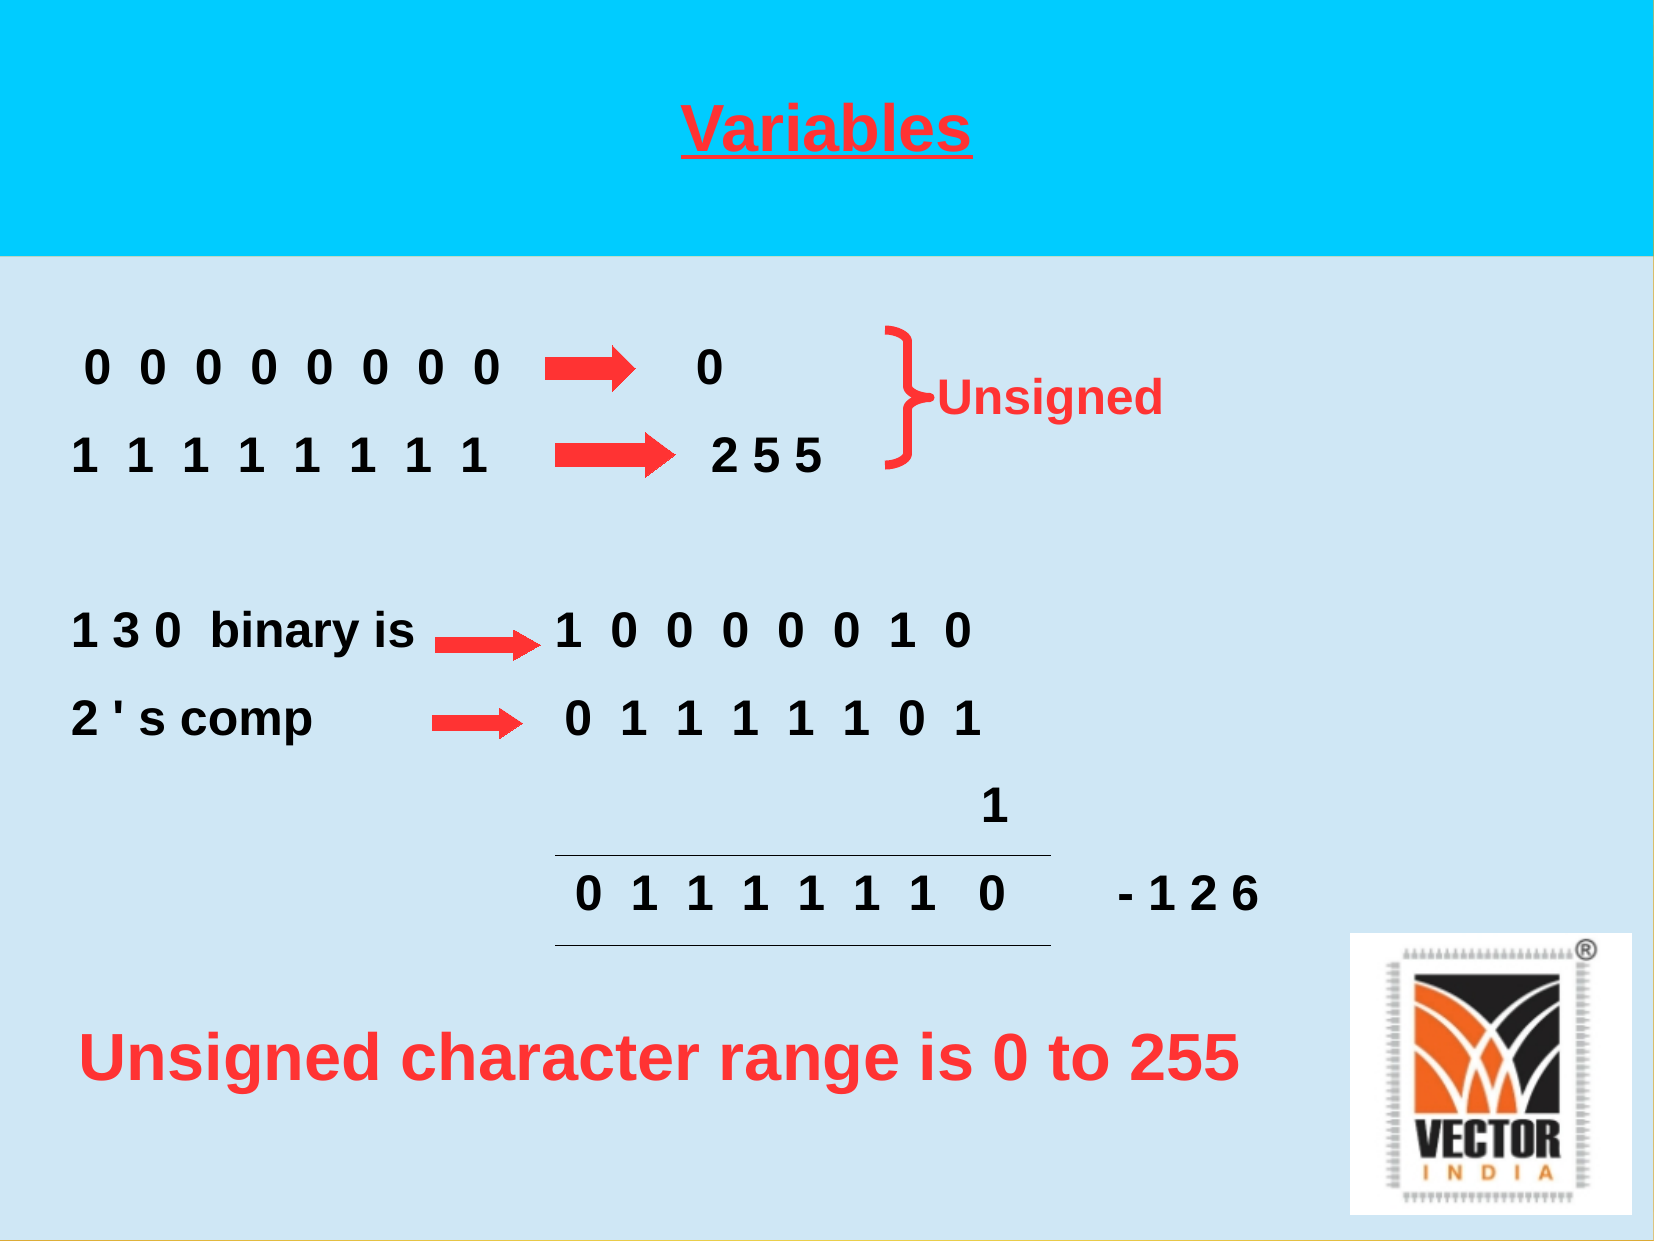

# Variables
 0 0 0 0 0 0 0 0 0
1 1 1 1 1 1 1 1 2 5 5
1 3 0 binary is 1 0 0 0 0 0 1 0
2 ' s comp 0 1 1 1 1 1 0 1
 1
 0 1 1 1 1 1 1 0 - 1 2 6
Unsigned
Unsigned character range is 0 to 255